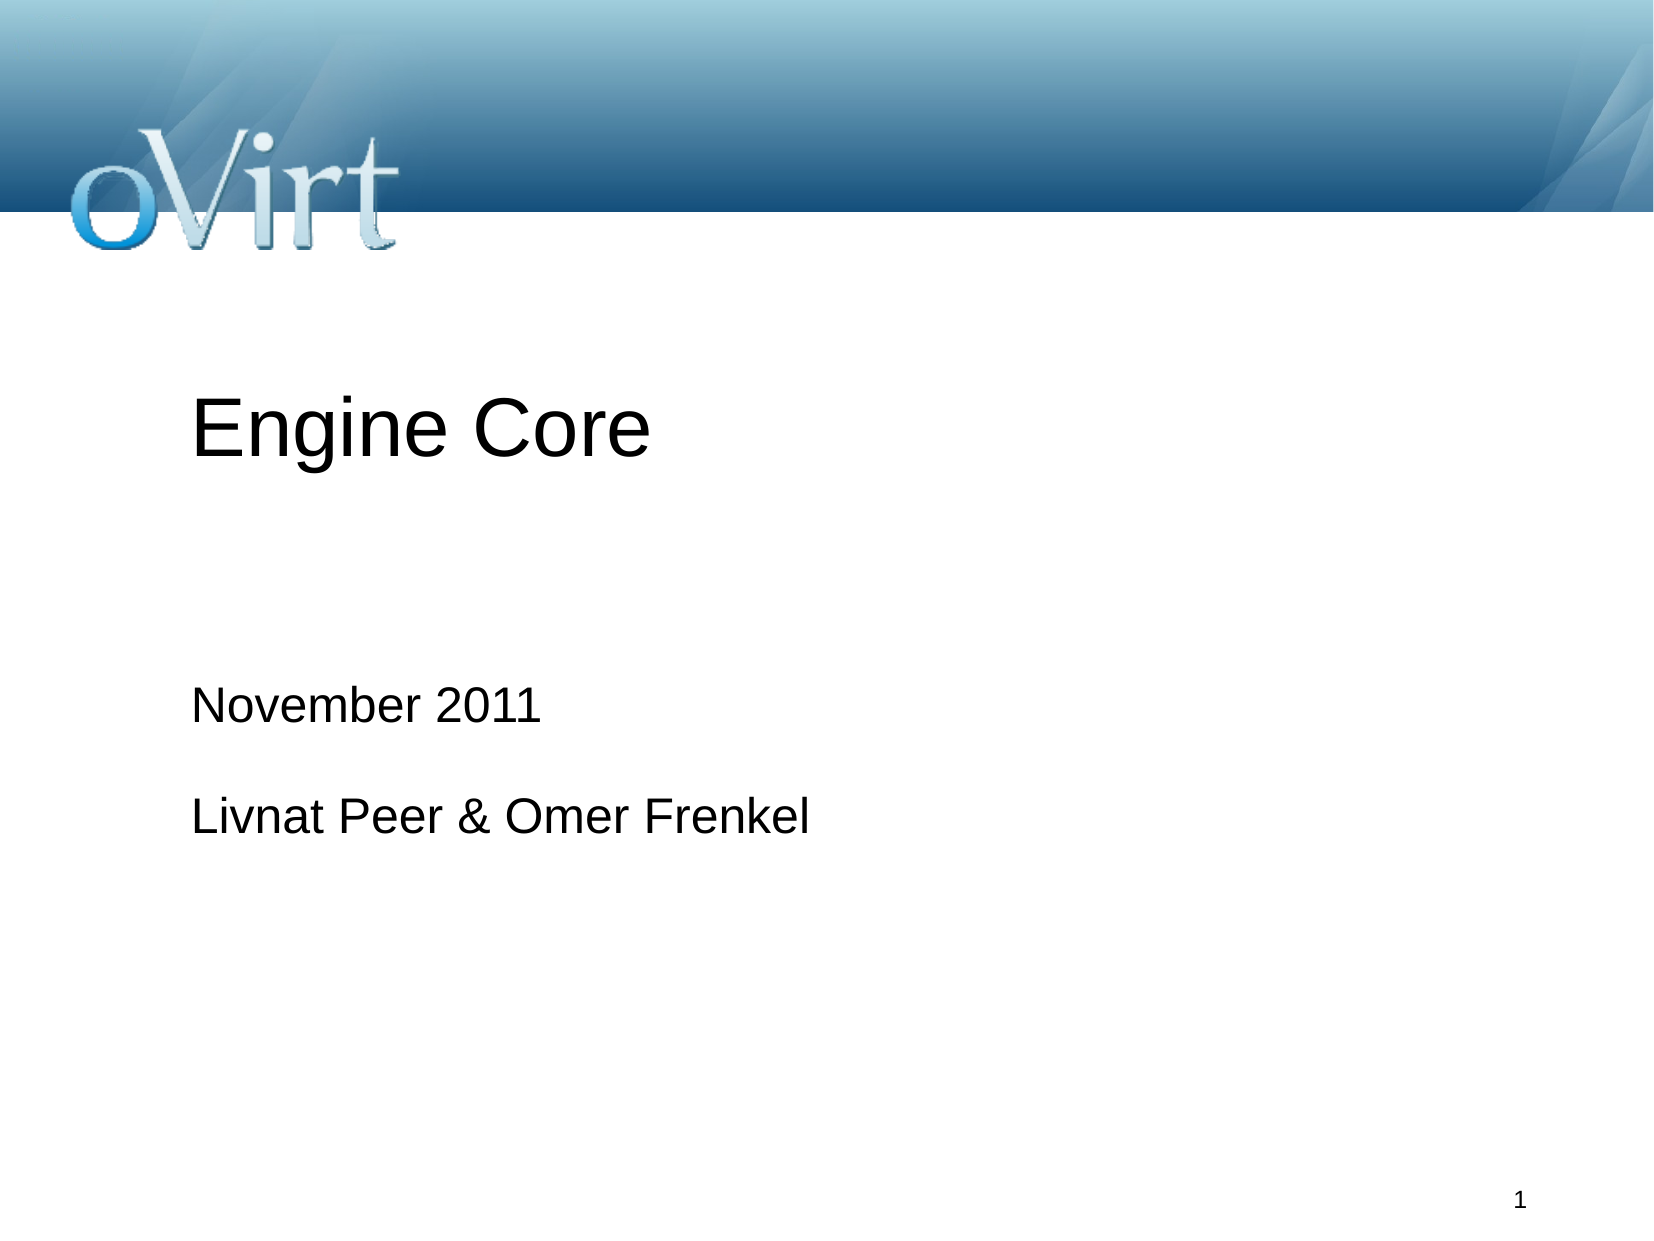

Engine Core
November 2011
Livnat Peer & Omer Frenkel